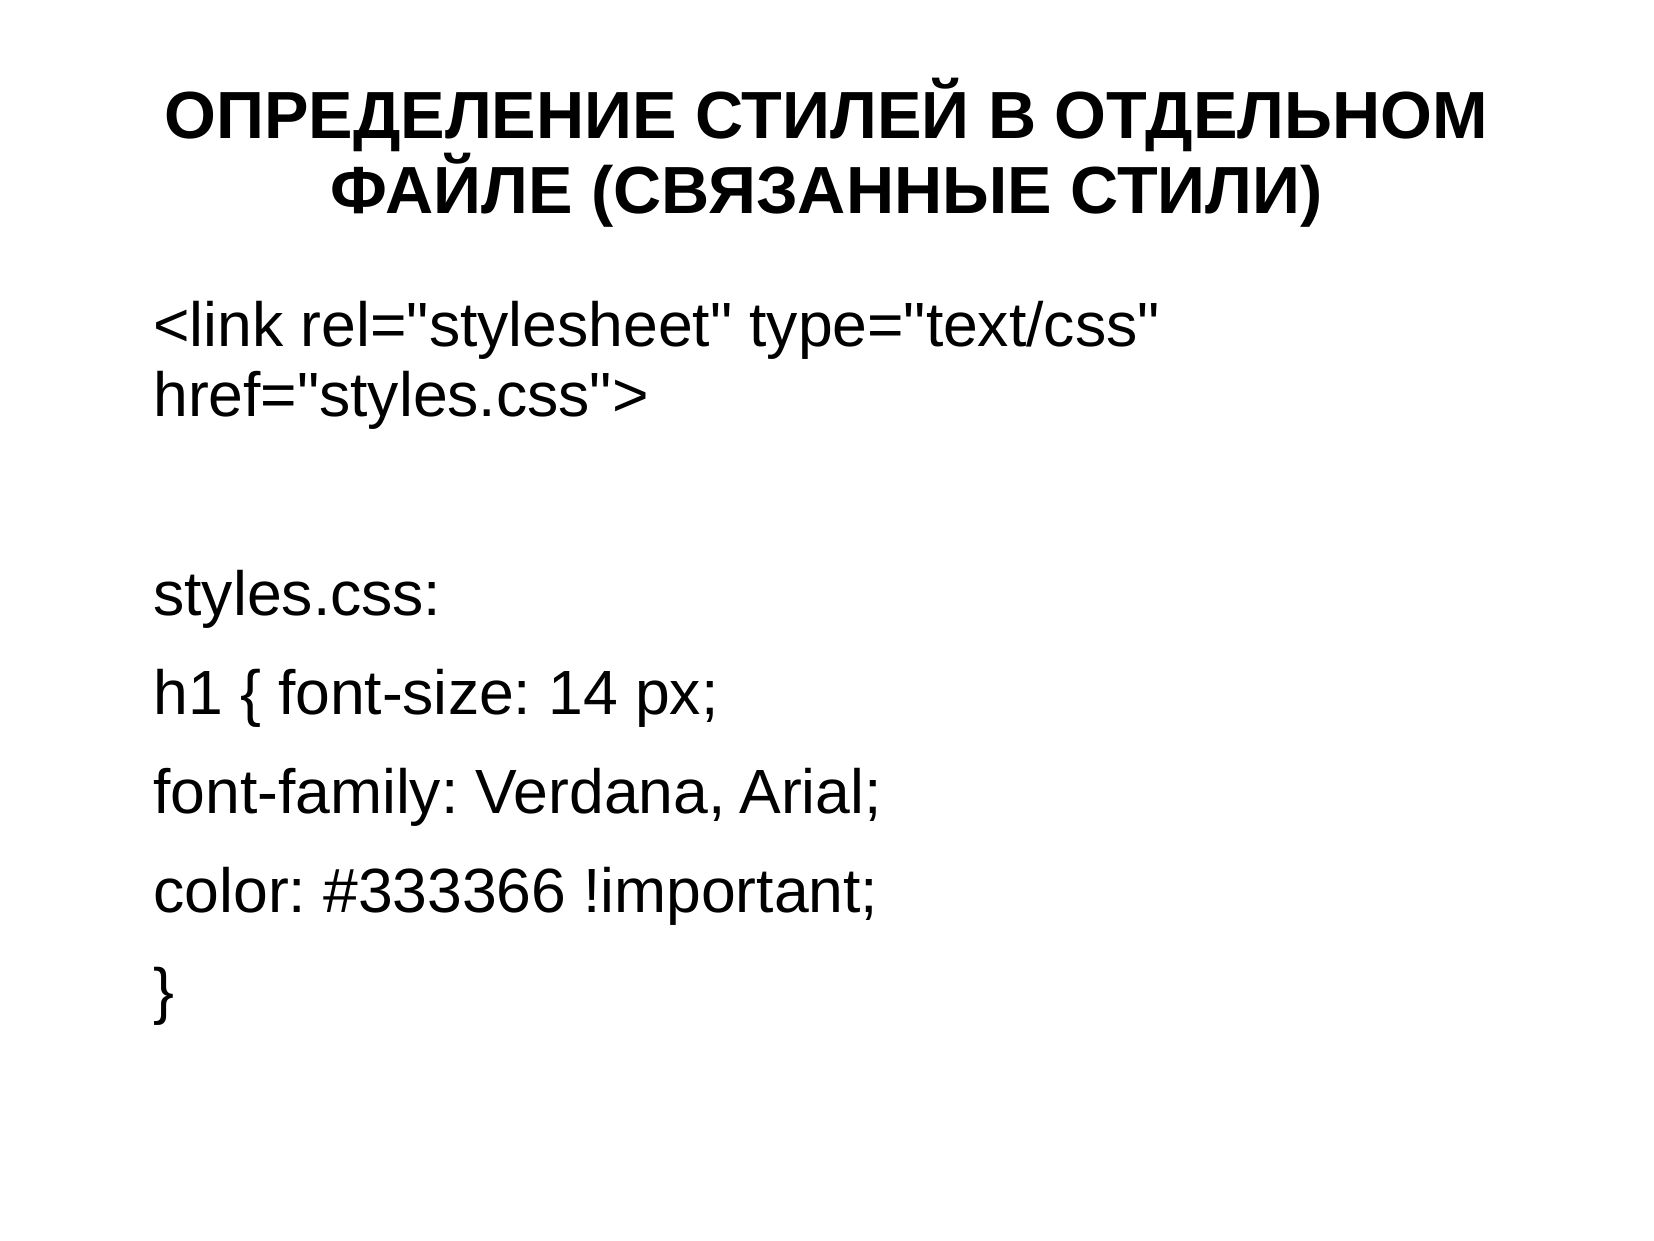

# ОПРЕДЕЛЕНИЕ СТИЛЕЙ В ОТДЕЛЬНОМ ФАЙЛЕ (СВЯЗАННЫЕ СТИЛИ)
<link rel="stylesheet" type="text/css" href="styles.css">
styles.css:
h1 { font-size: 14 px;
font-family: Verdana, Arial;
color: #333366 !important;
}